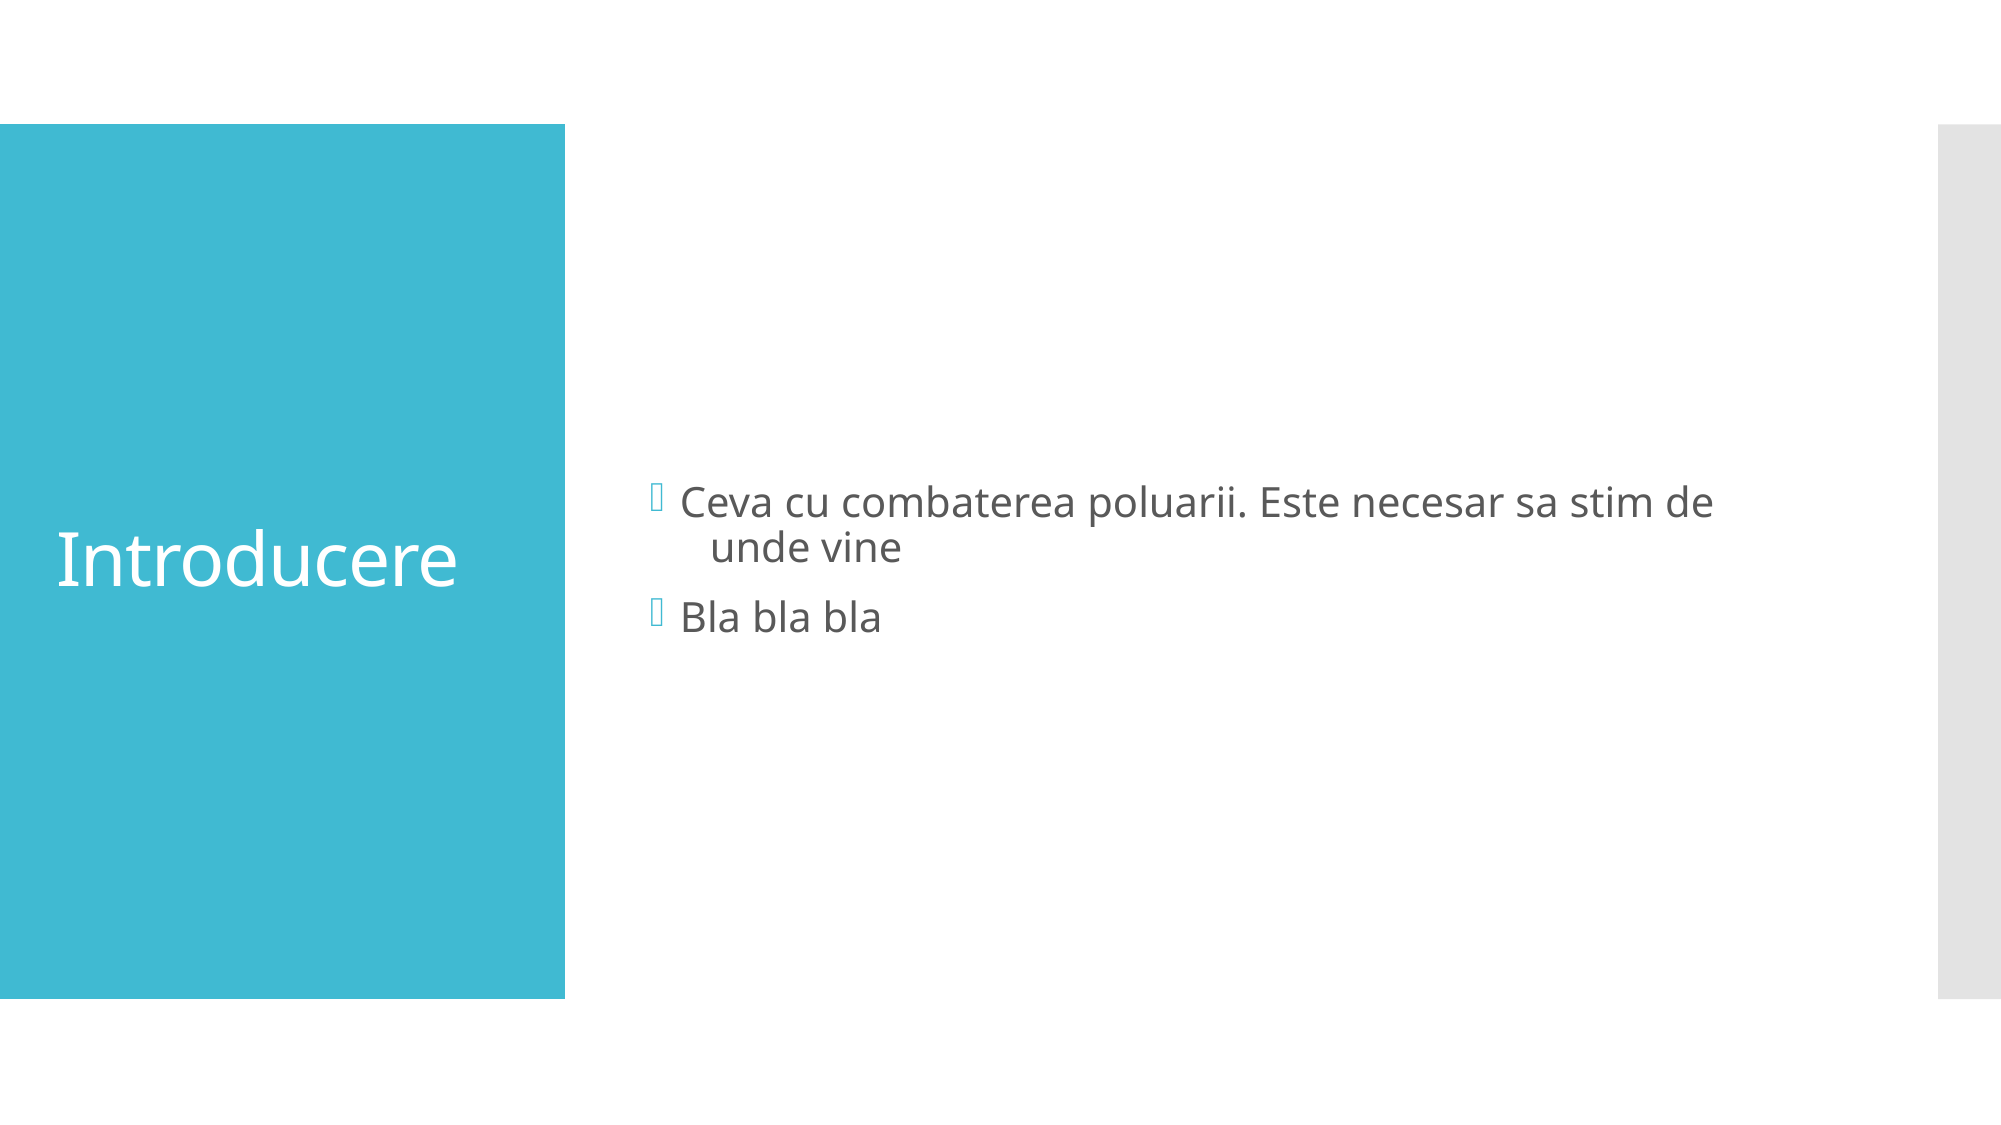

Ceva cu combaterea poluarii. Este necesar sa stim de unde vine
Bla bla bla
# Introducere